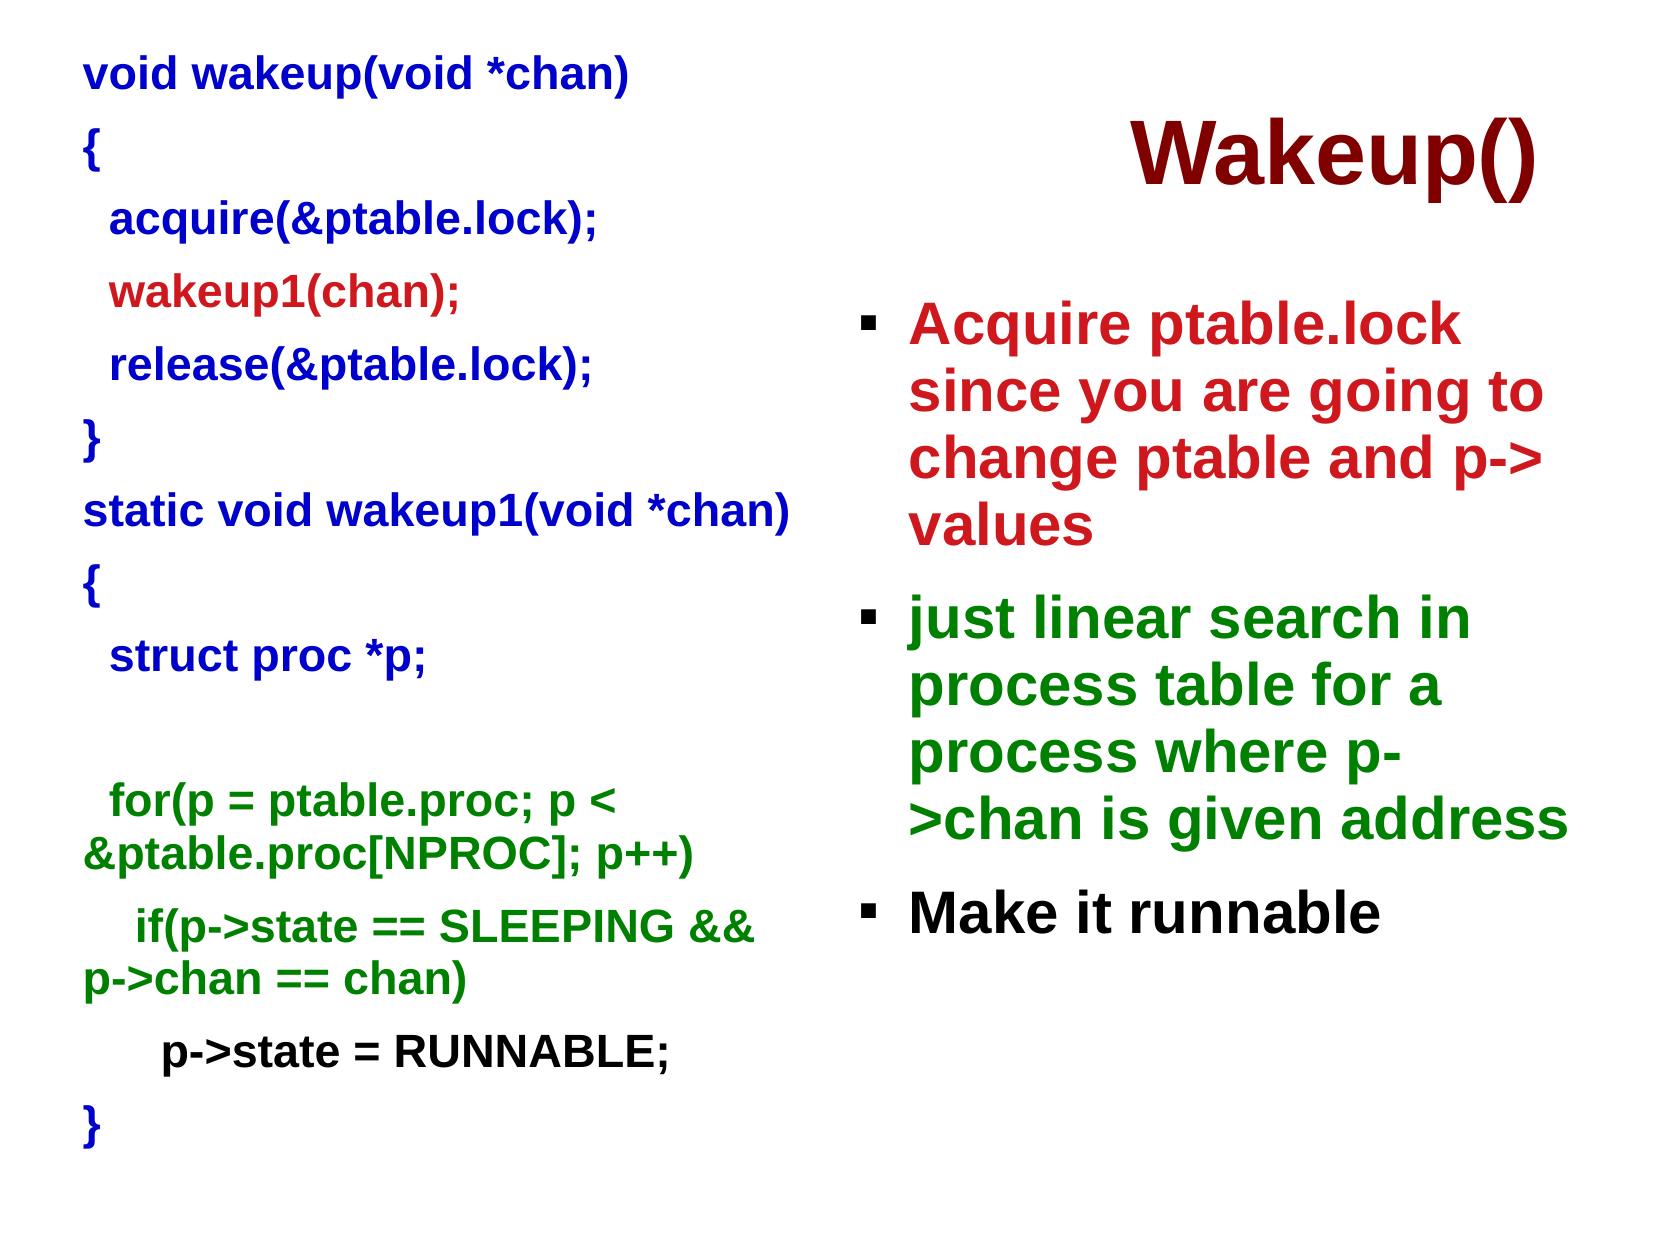

# Wakeup()
void wakeup(void *chan)
{
 acquire(&ptable.lock);
 wakeup1(chan);
 release(&ptable.lock);
}
static void wakeup1(void *chan)
{
 struct proc *p;
 for(p = ptable.proc; p < &ptable.proc[NPROC]; p++)
 if(p->state == SLEEPING && p->chan == chan)
 p->state = RUNNABLE;
}
Acquire ptable.lock since you are going to change ptable and p-> values
just linear search in process table for a process where p->chan is given address
Make it runnable